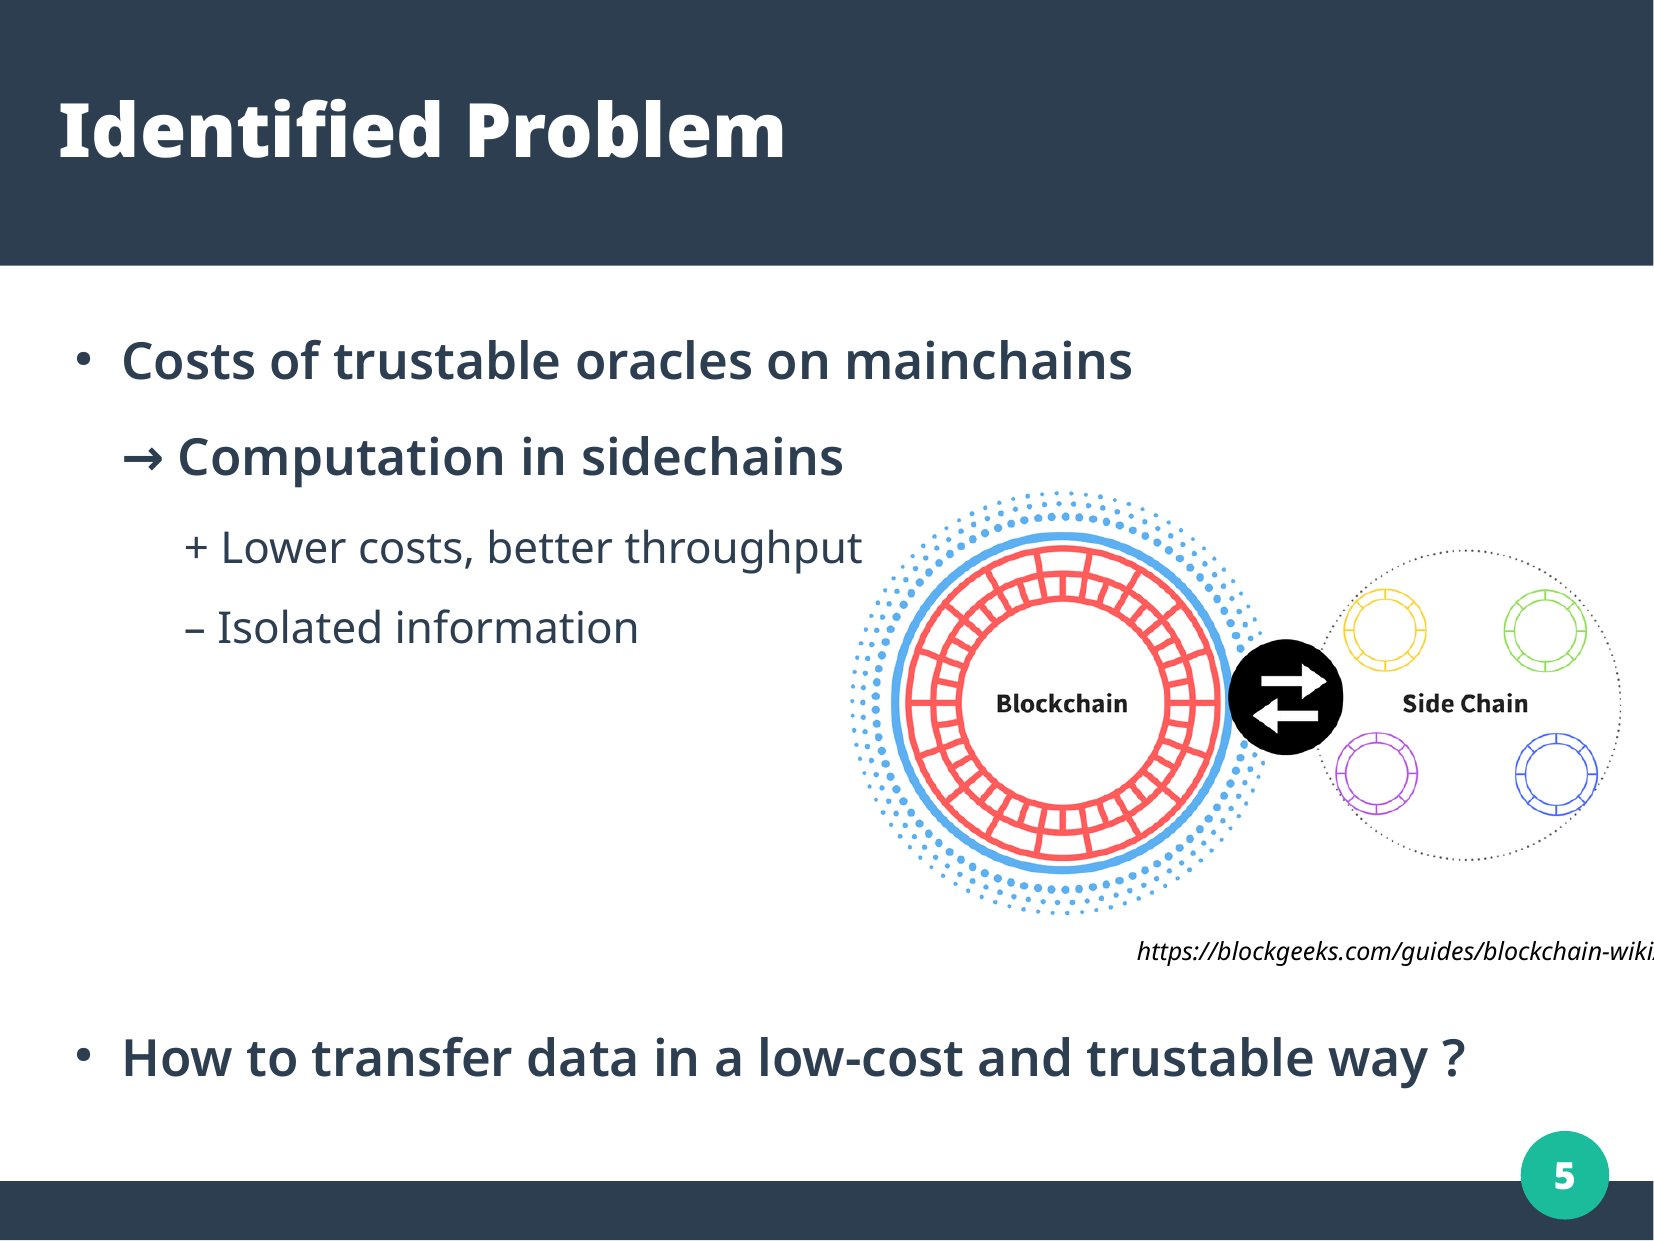

# Identified Problem
Costs of trustable oracles on mainchains
→ Computation in sidechains
+ Lower costs, better throughput
– Isolated information
How to transfer data in a low-cost and trustable way ?
https://blockgeeks.com/guides/blockchain-wiki/
5